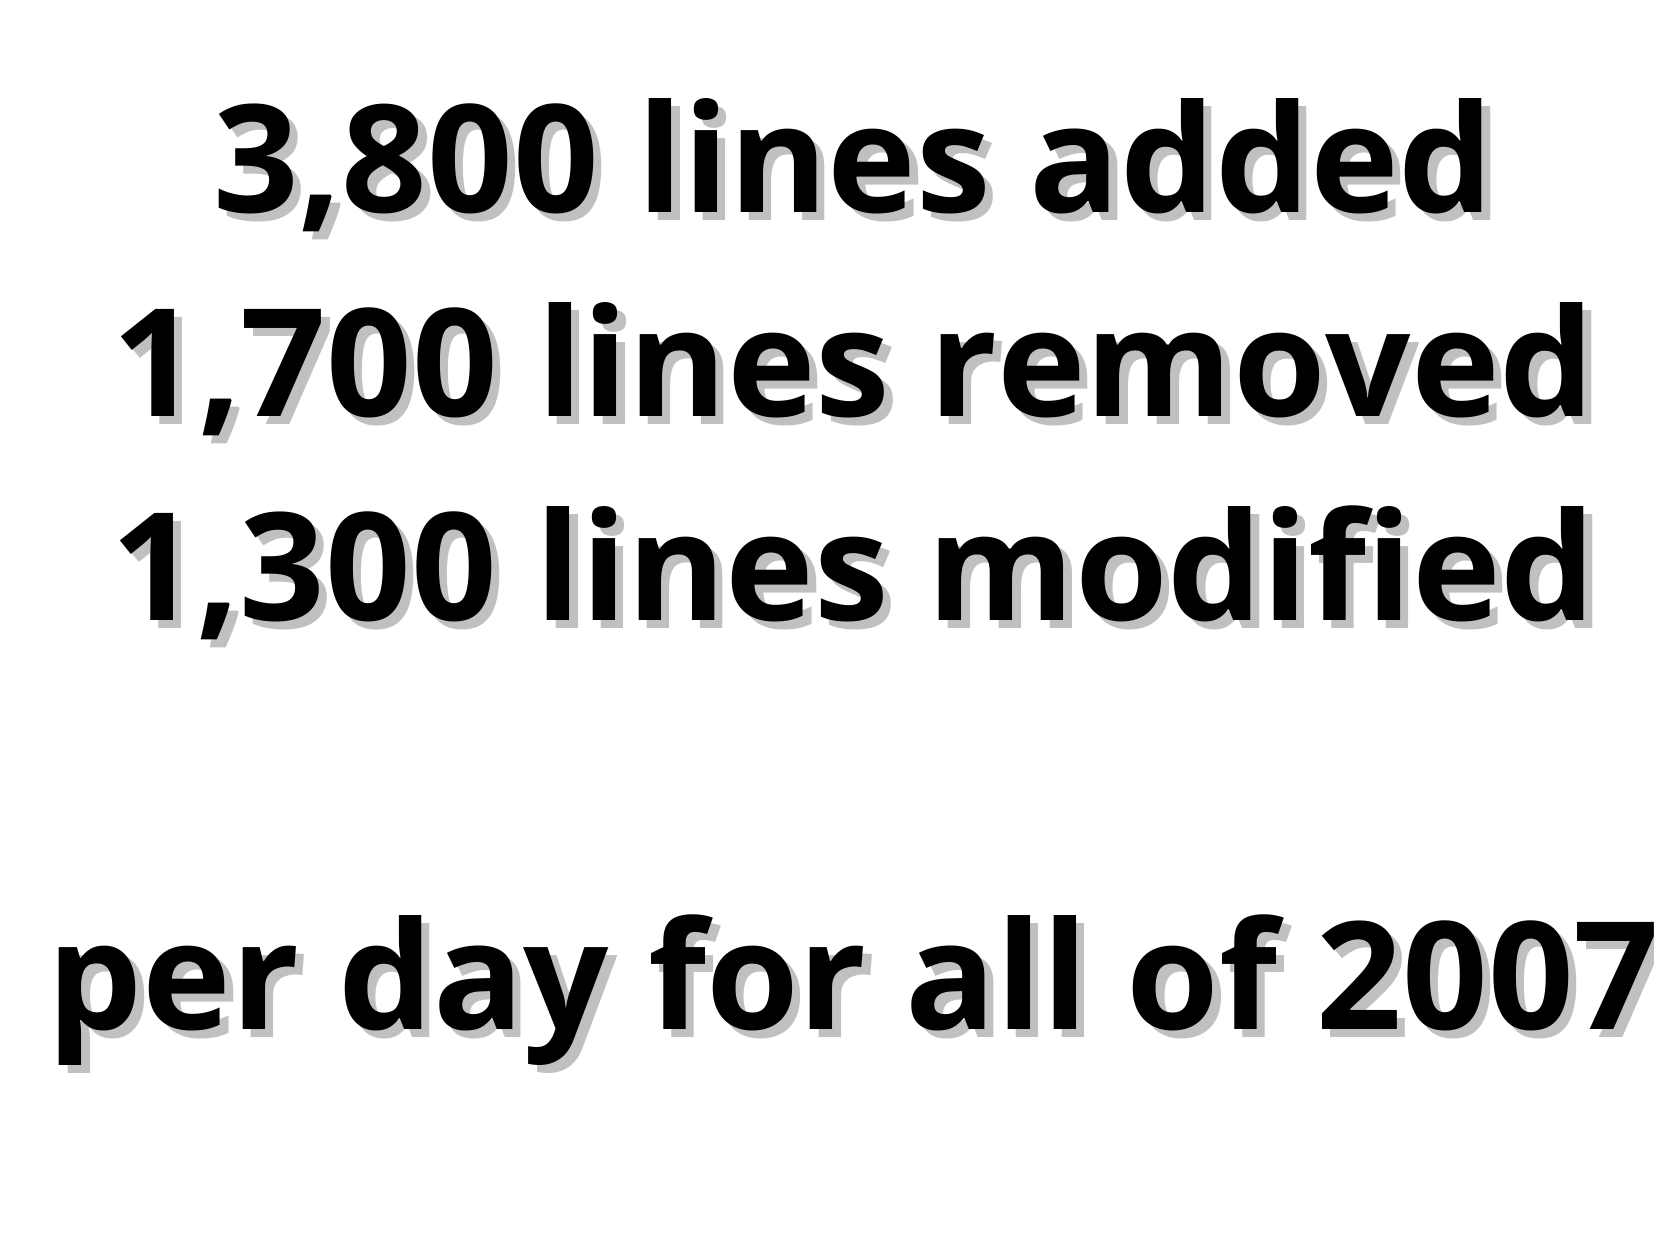

3,800 lines added
1,700 lines removed
1,300 lines modified
per day for all of 2007
2.6.20 to 2.6.24-rc8